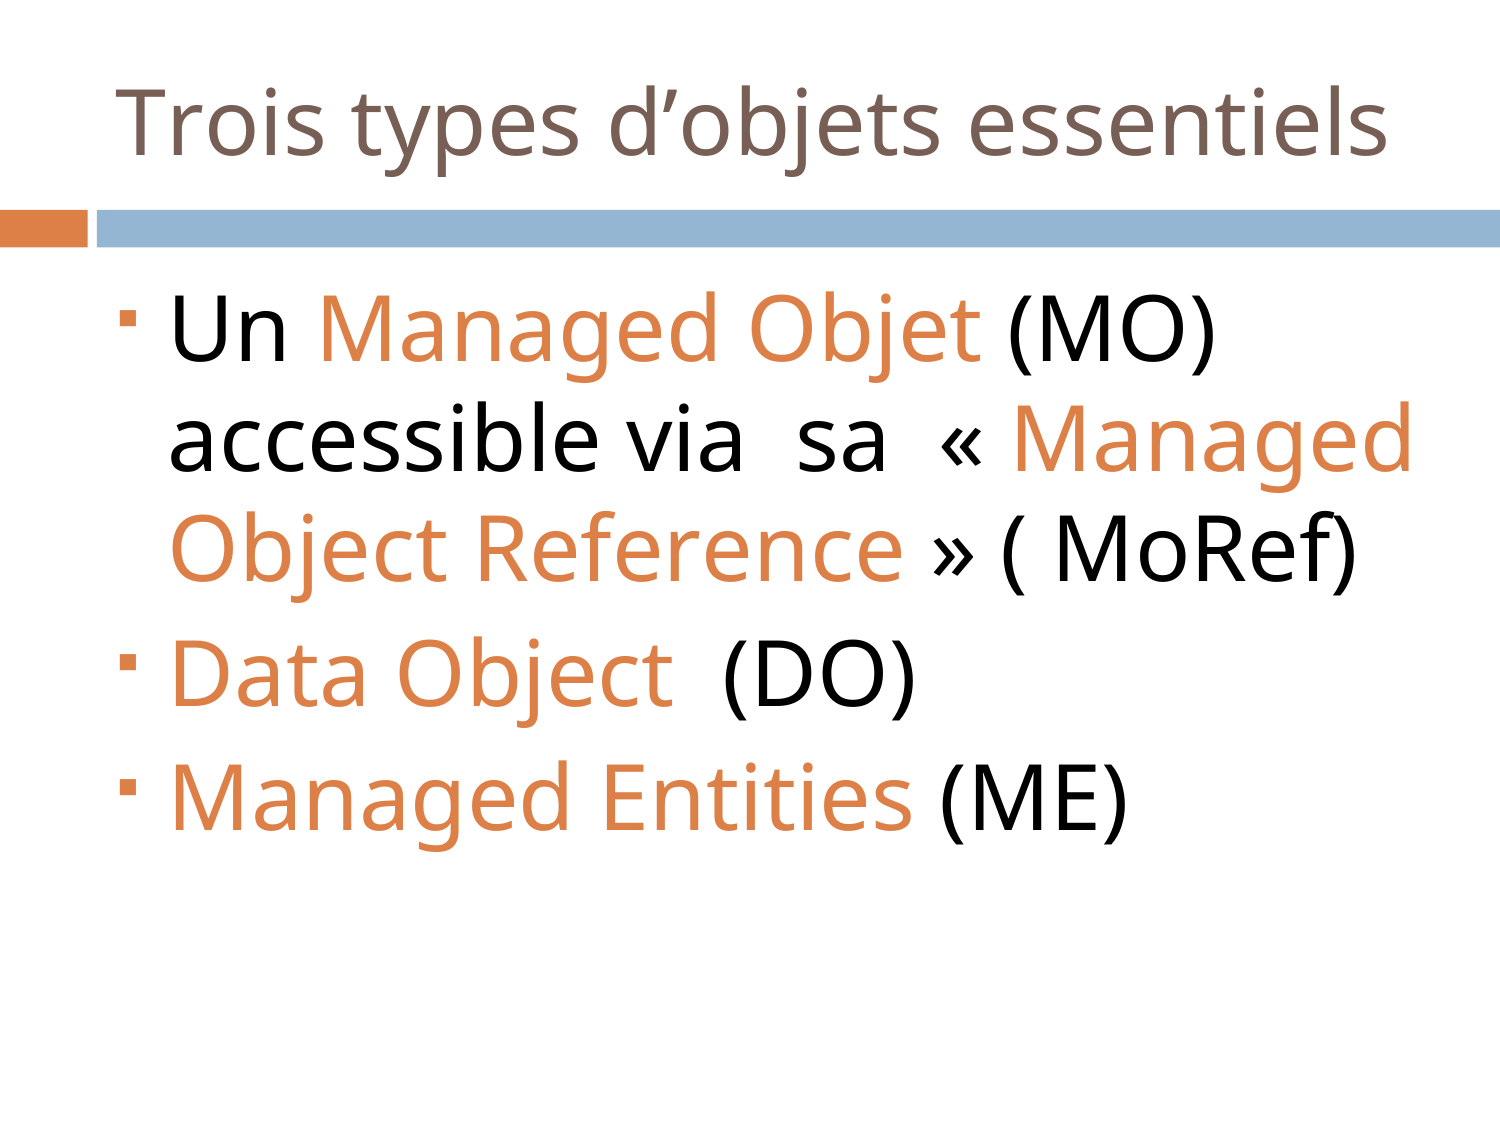

# Trois types d’objets essentiels
Un Managed Objet (MO) accessible via sa « Managed Object Reference » ( MoRef)
Data Object (DO)
Managed Entities (ME)